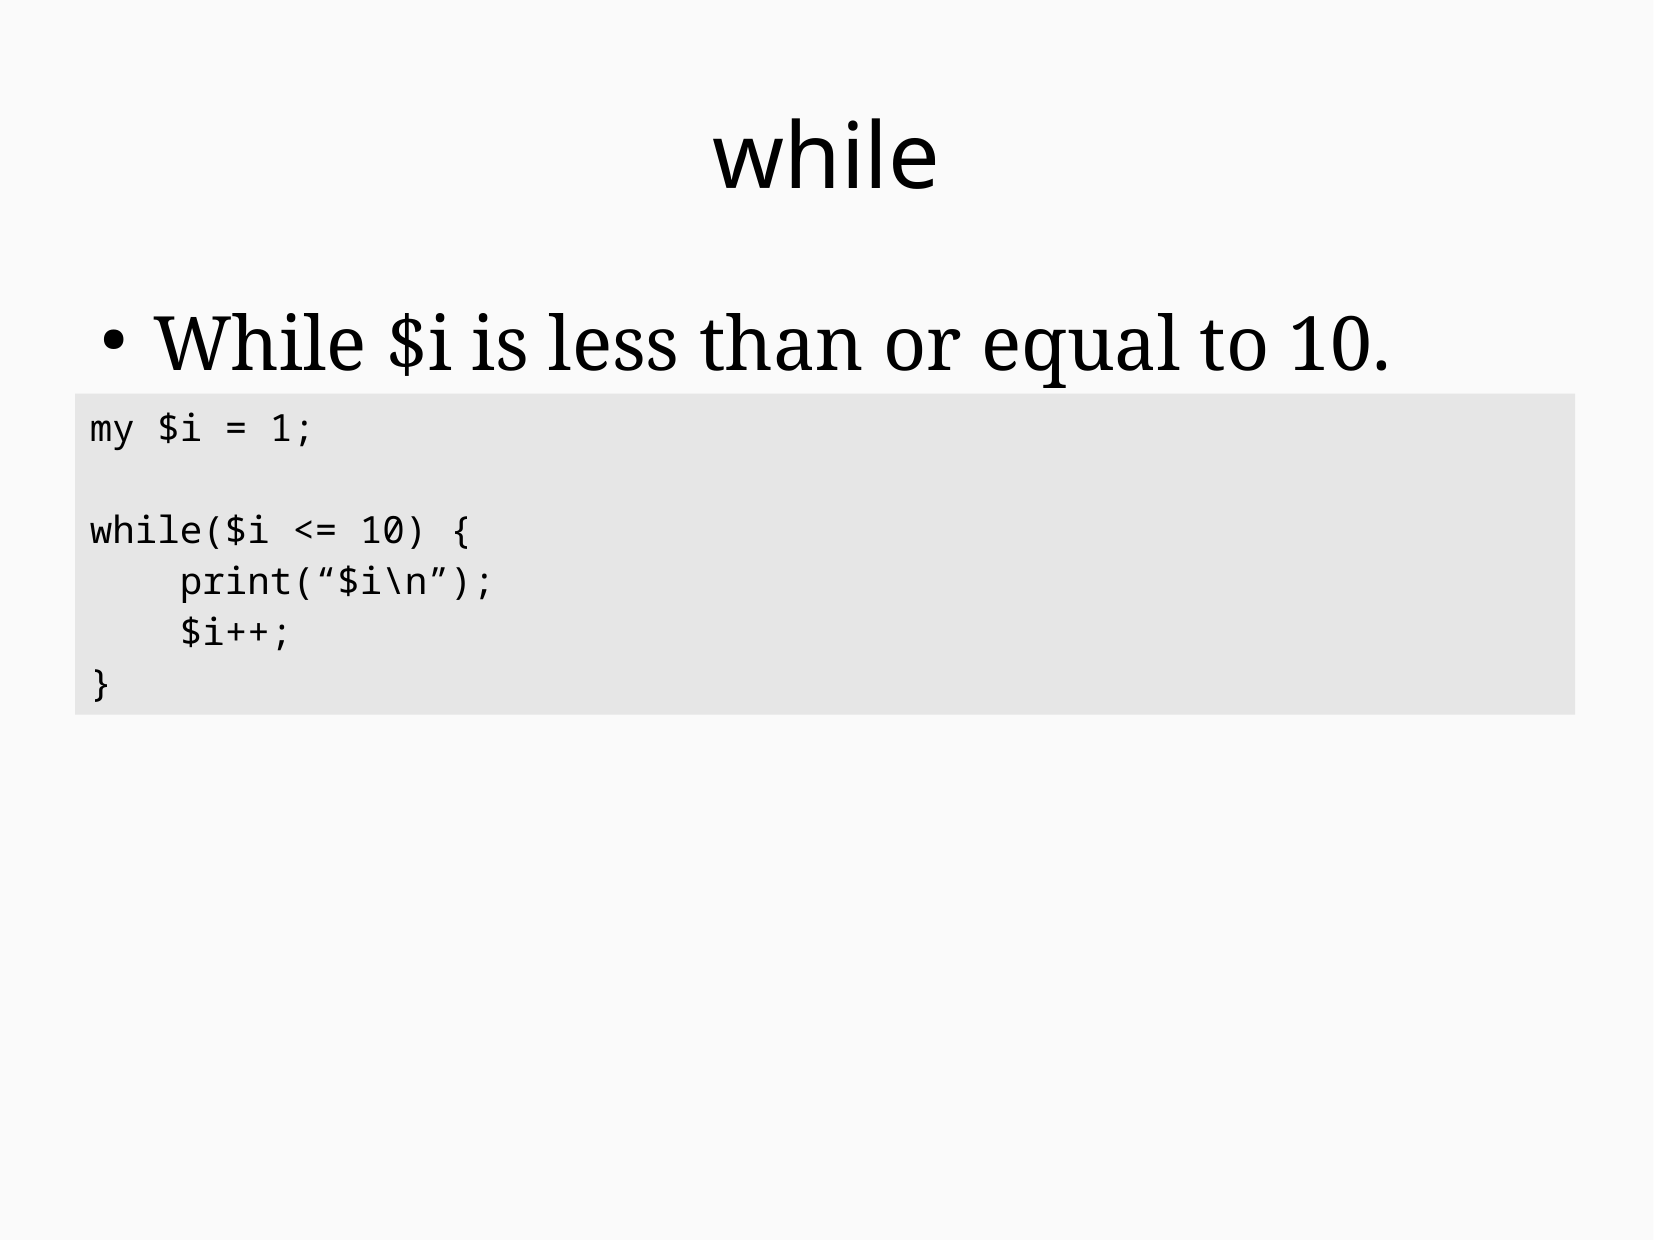

# while
While $i is less than or equal to 10.
my $i = 1;
while($i <= 10) {
 print(“$i\n”);
 $i++;
}